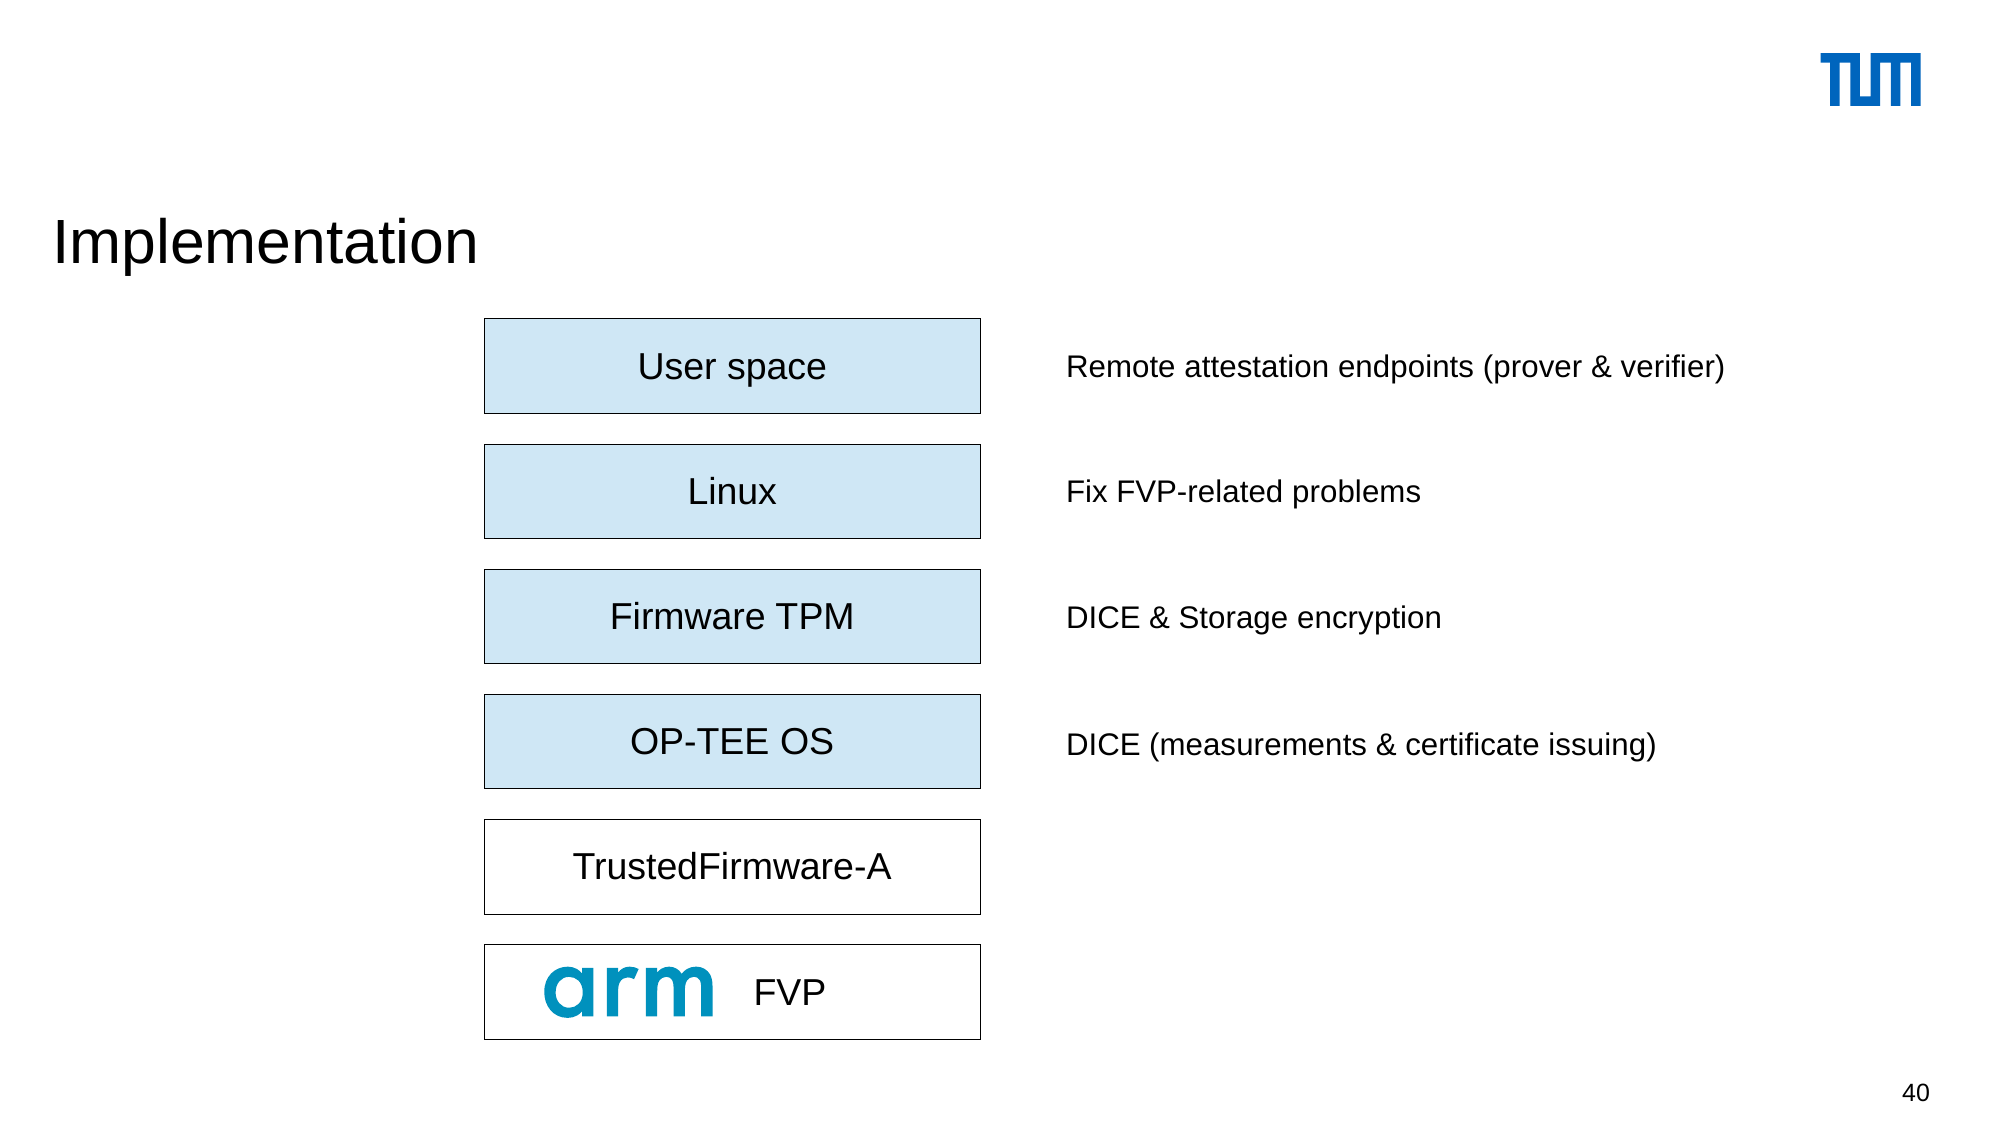

# Implementation
User space
User space
Remote attestation endpoints (prover & verifier)
Linux
Linux
Fix FVP-related problems
Firmware TPM
Firmware TPM
DICE & Storage encryption
OP-TEE OS
OP-TEE OS
DICE (measurements & certificate issuing)
TrustedFirmware-A
 FVP
40